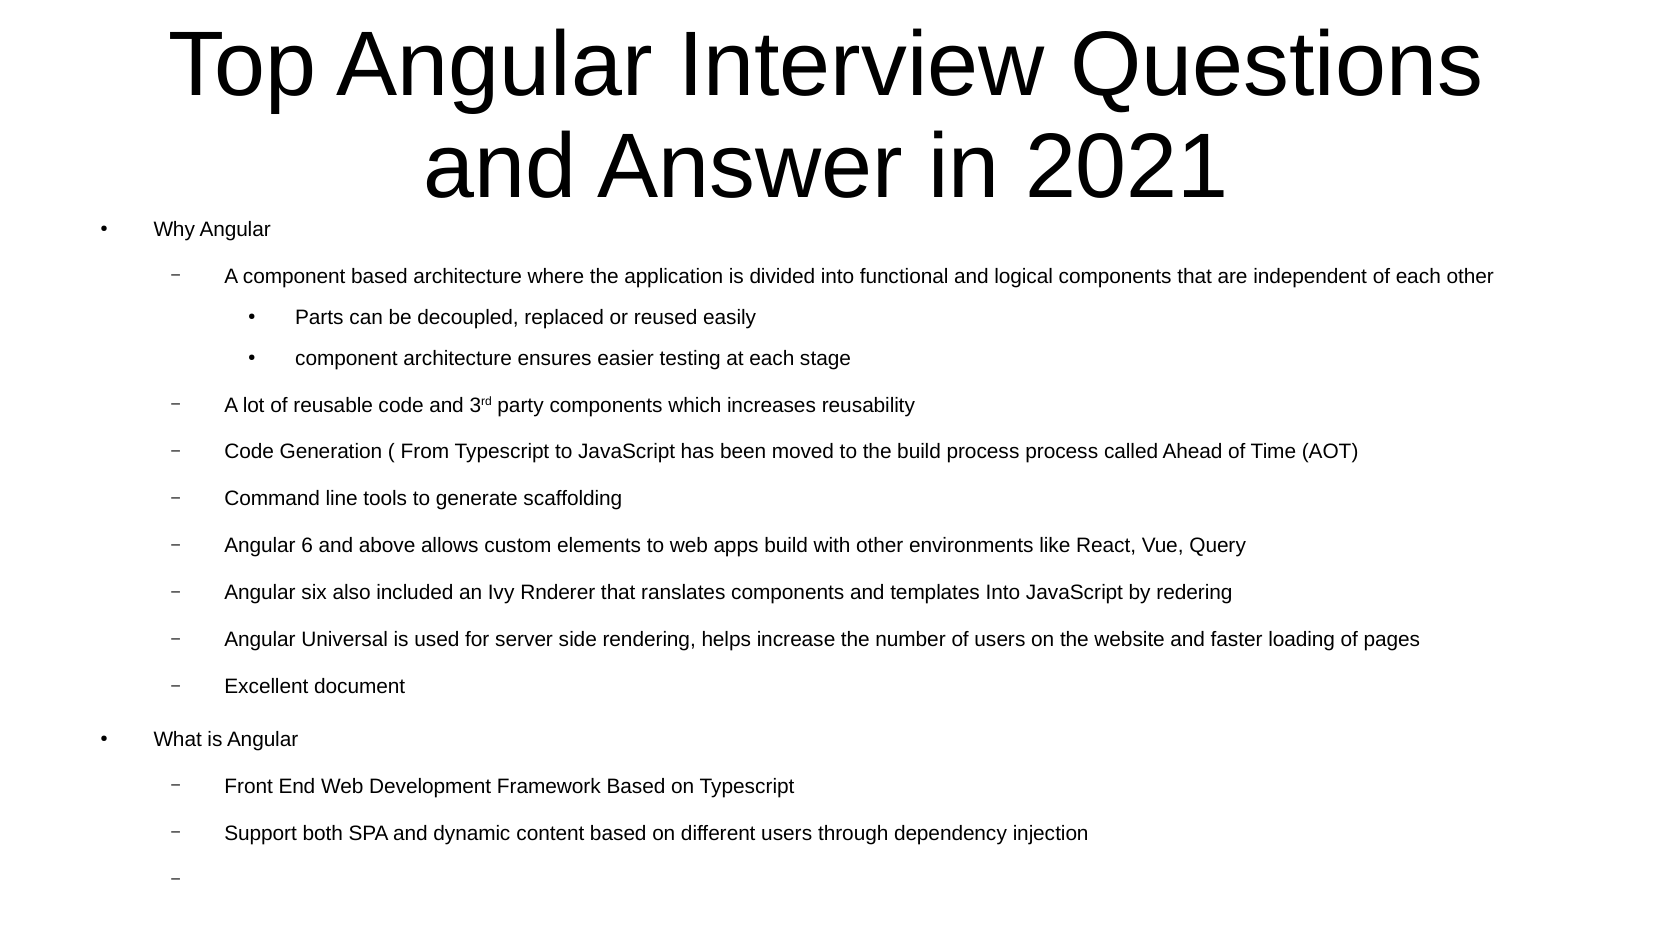

# Top Angular Interview Questions and Answer in 2021
Why Angular
A component based architecture where the application is divided into functional and logical components that are independent of each other
Parts can be decoupled, replaced or reused easily
component architecture ensures easier testing at each stage
A lot of reusable code and 3rd party components which increases reusability
Code Generation ( From Typescript to JavaScript has been moved to the build process process called Ahead of Time (AOT)
Command line tools to generate scaffolding
Angular 6 and above allows custom elements to web apps build with other environments like React, Vue, Query
Angular six also included an Ivy Rnderer that ranslates components and templates Into JavaScript by redering
Angular Universal is used for server side rendering, helps increase the number of users on the website and faster loading of pages
Excellent document
What is Angular
Front End Web Development Framework Based on Typescript
Support both SPA and dynamic content based on different users through dependency injection